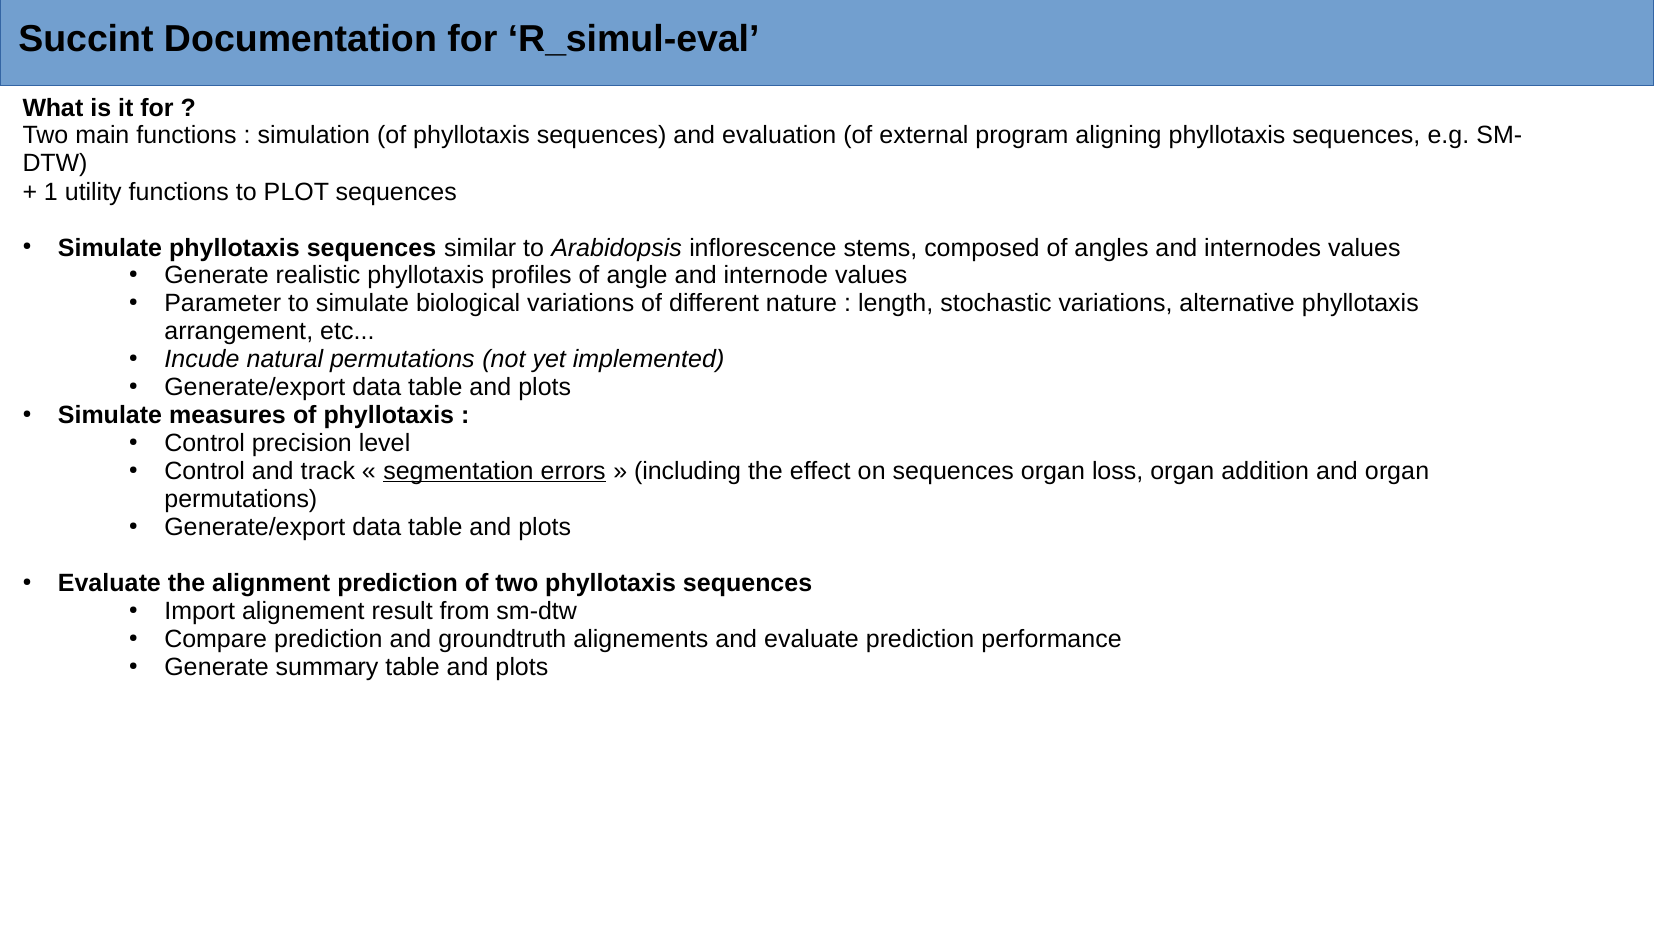

Succint Documentation for ‘R_simul-eval’
What is it for ?
Two main functions : simulation (of phyllotaxis sequences) and evaluation (of external program aligning phyllotaxis sequences, e.g. SM-DTW)
+ 1 utility functions to PLOT sequences
Simulate phyllotaxis sequences similar to Arabidopsis inflorescence stems, composed of angles and internodes values
Generate realistic phyllotaxis profiles of angle and internode values
Parameter to simulate biological variations of different nature : length, stochastic variations, alternative phyllotaxis arrangement, etc...
Incude natural permutations (not yet implemented)
Generate/export data table and plots
Simulate measures of phyllotaxis :
Control precision level
Control and track « segmentation errors » (including the effect on sequences organ loss, organ addition and organ permutations)
Generate/export data table and plots
Evaluate the alignment prediction of two phyllotaxis sequences
Import alignement result from sm-dtw
Compare prediction and groundtruth alignements and evaluate prediction performance
Generate summary table and plots